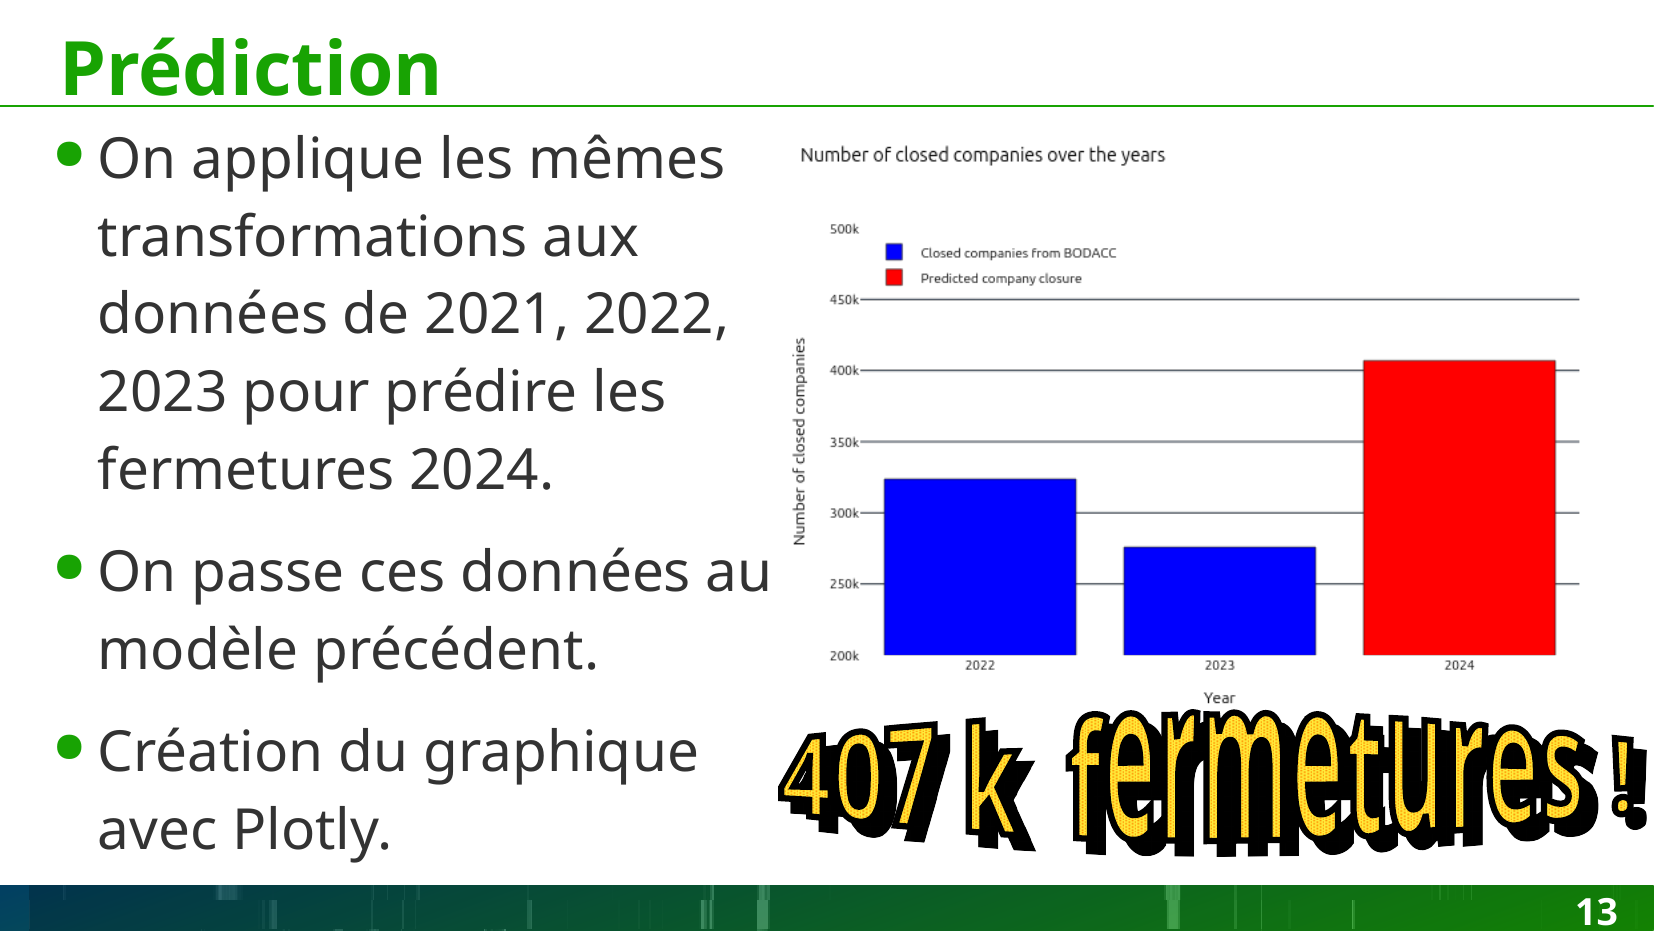

# Prédiction
On applique les mêmes transformations aux données de 2021, 2022, 2023 pour prédire les fermetures 2024.
On passe ces données au modèle précédent.
Création du graphique avec Plotly.
407 k fermetures !
13